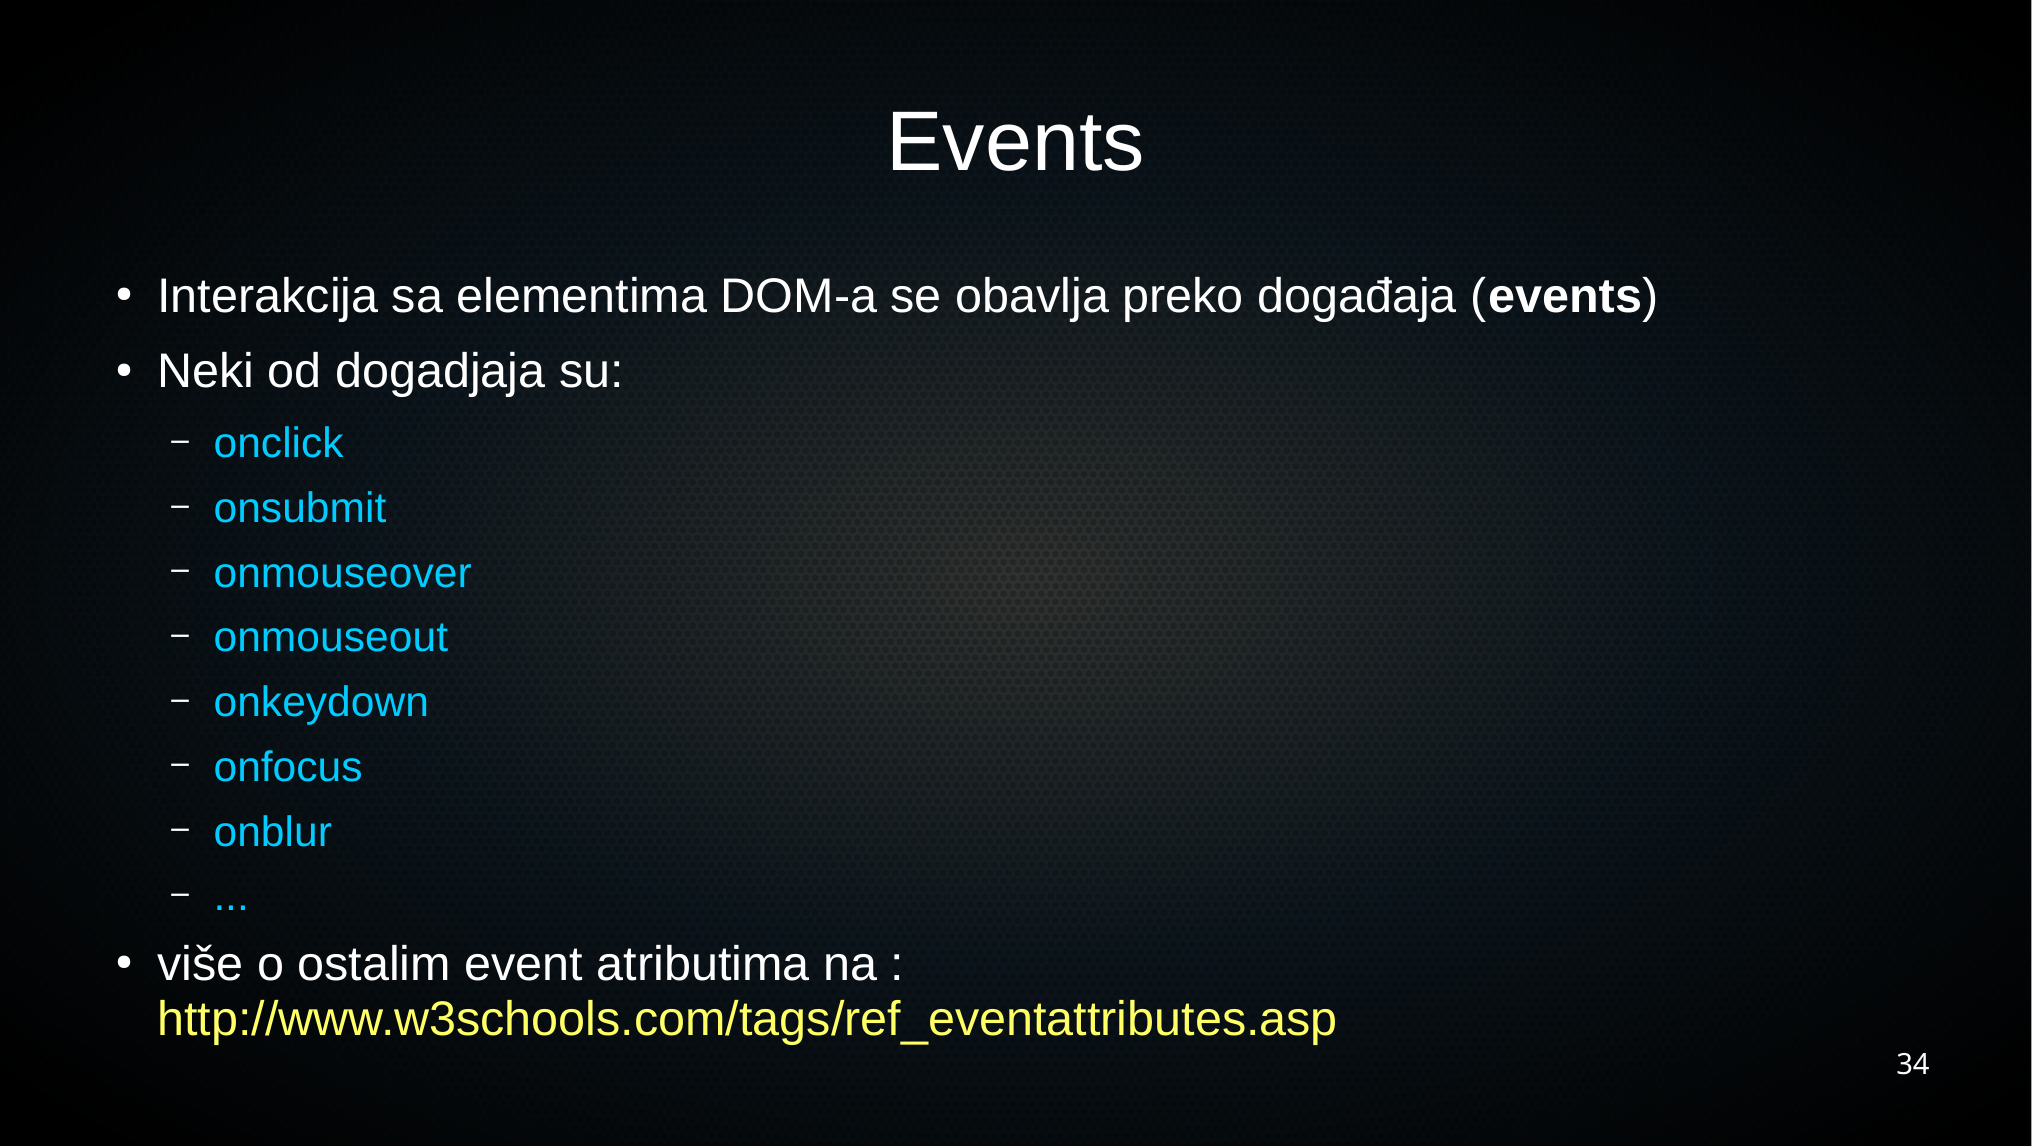

# Events
Interakcija sa elementima DOM-a se obavlja preko događaja (events)
Neki od dogadjaja su:
onclick
onsubmit
onmouseover
onmouseout
onkeydown
onfocus
onblur
...
više o ostalim event atributima na : http://www.w3schools.com/tags/ref_eventattributes.asp
34